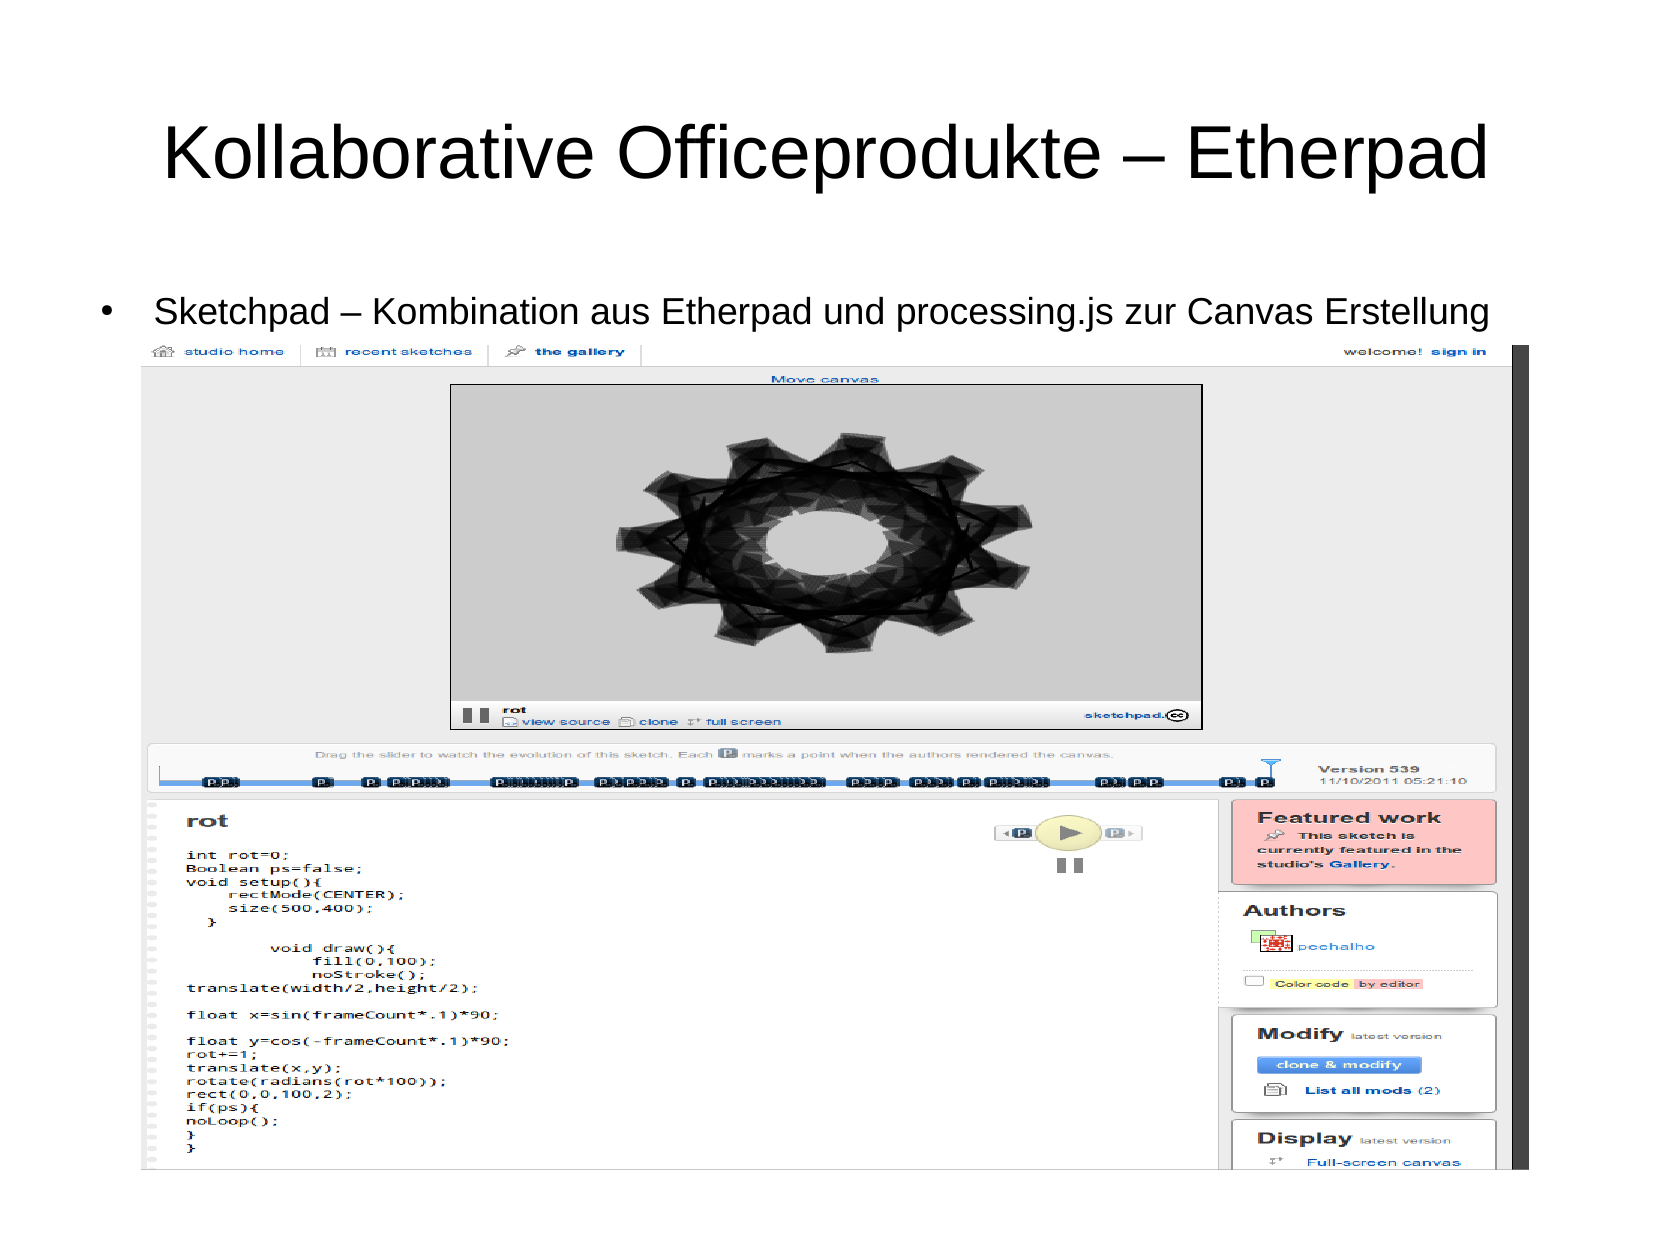

# Kollaborative Officeprodukte – Etherpad
Sketchpad – Kombination aus Etherpad und processing.js zur Canvas Erstellung